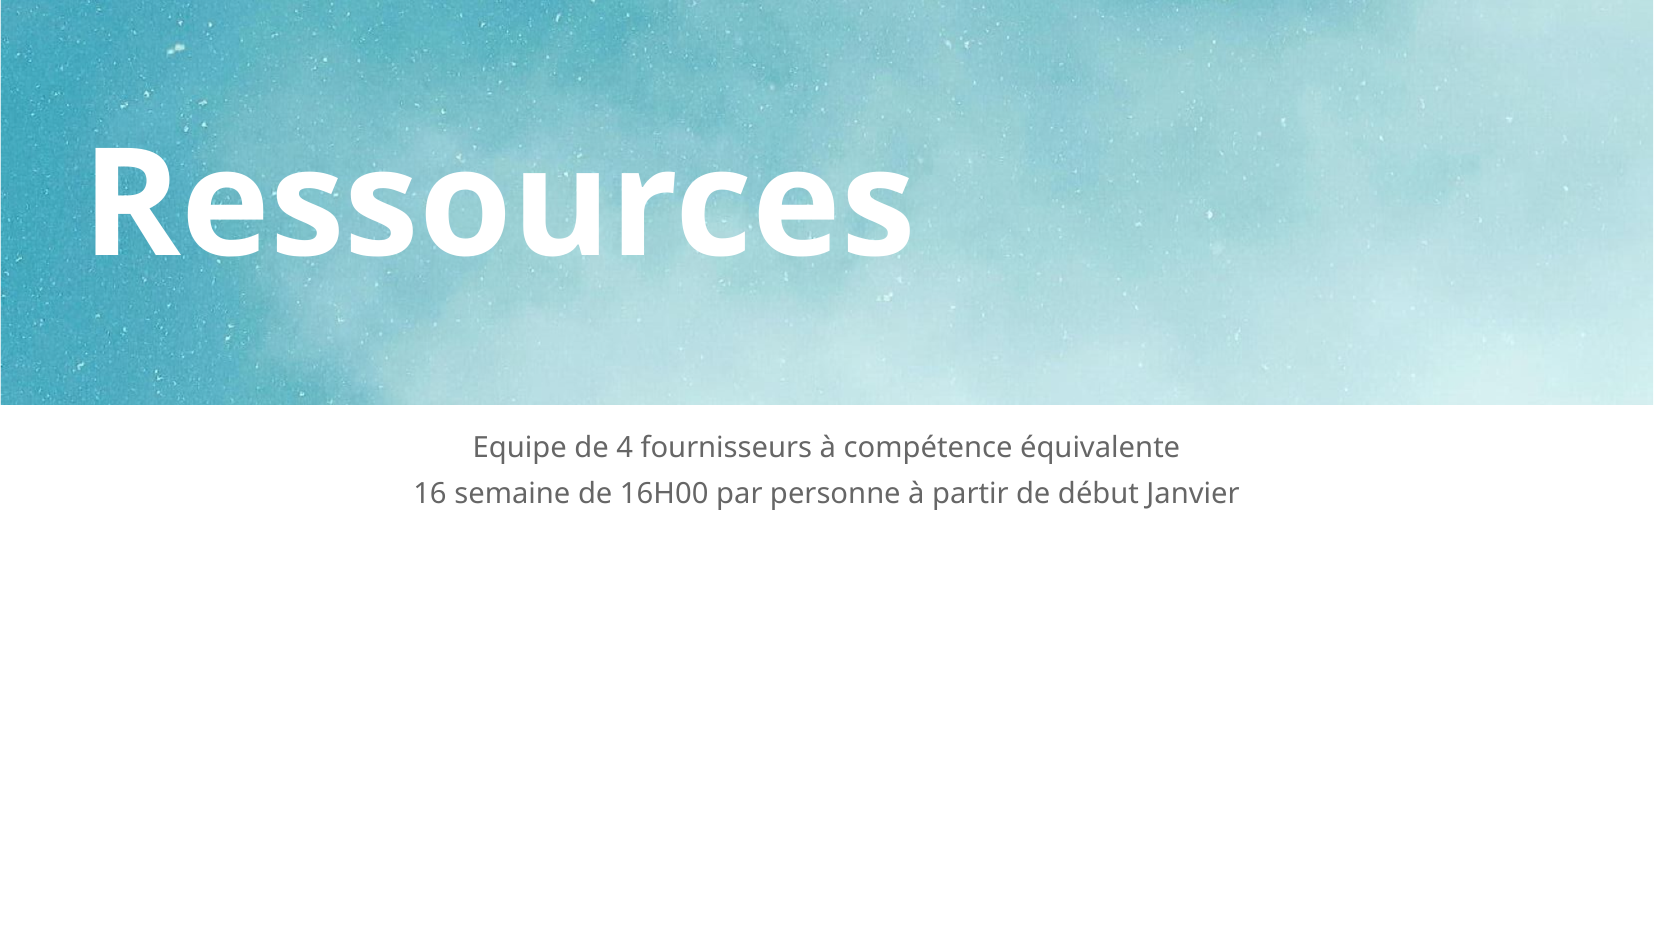

# Ressources
Equipe de 4 fournisseurs à compétence équivalente
16 semaine de 16H00 par personne à partir de début Janvier